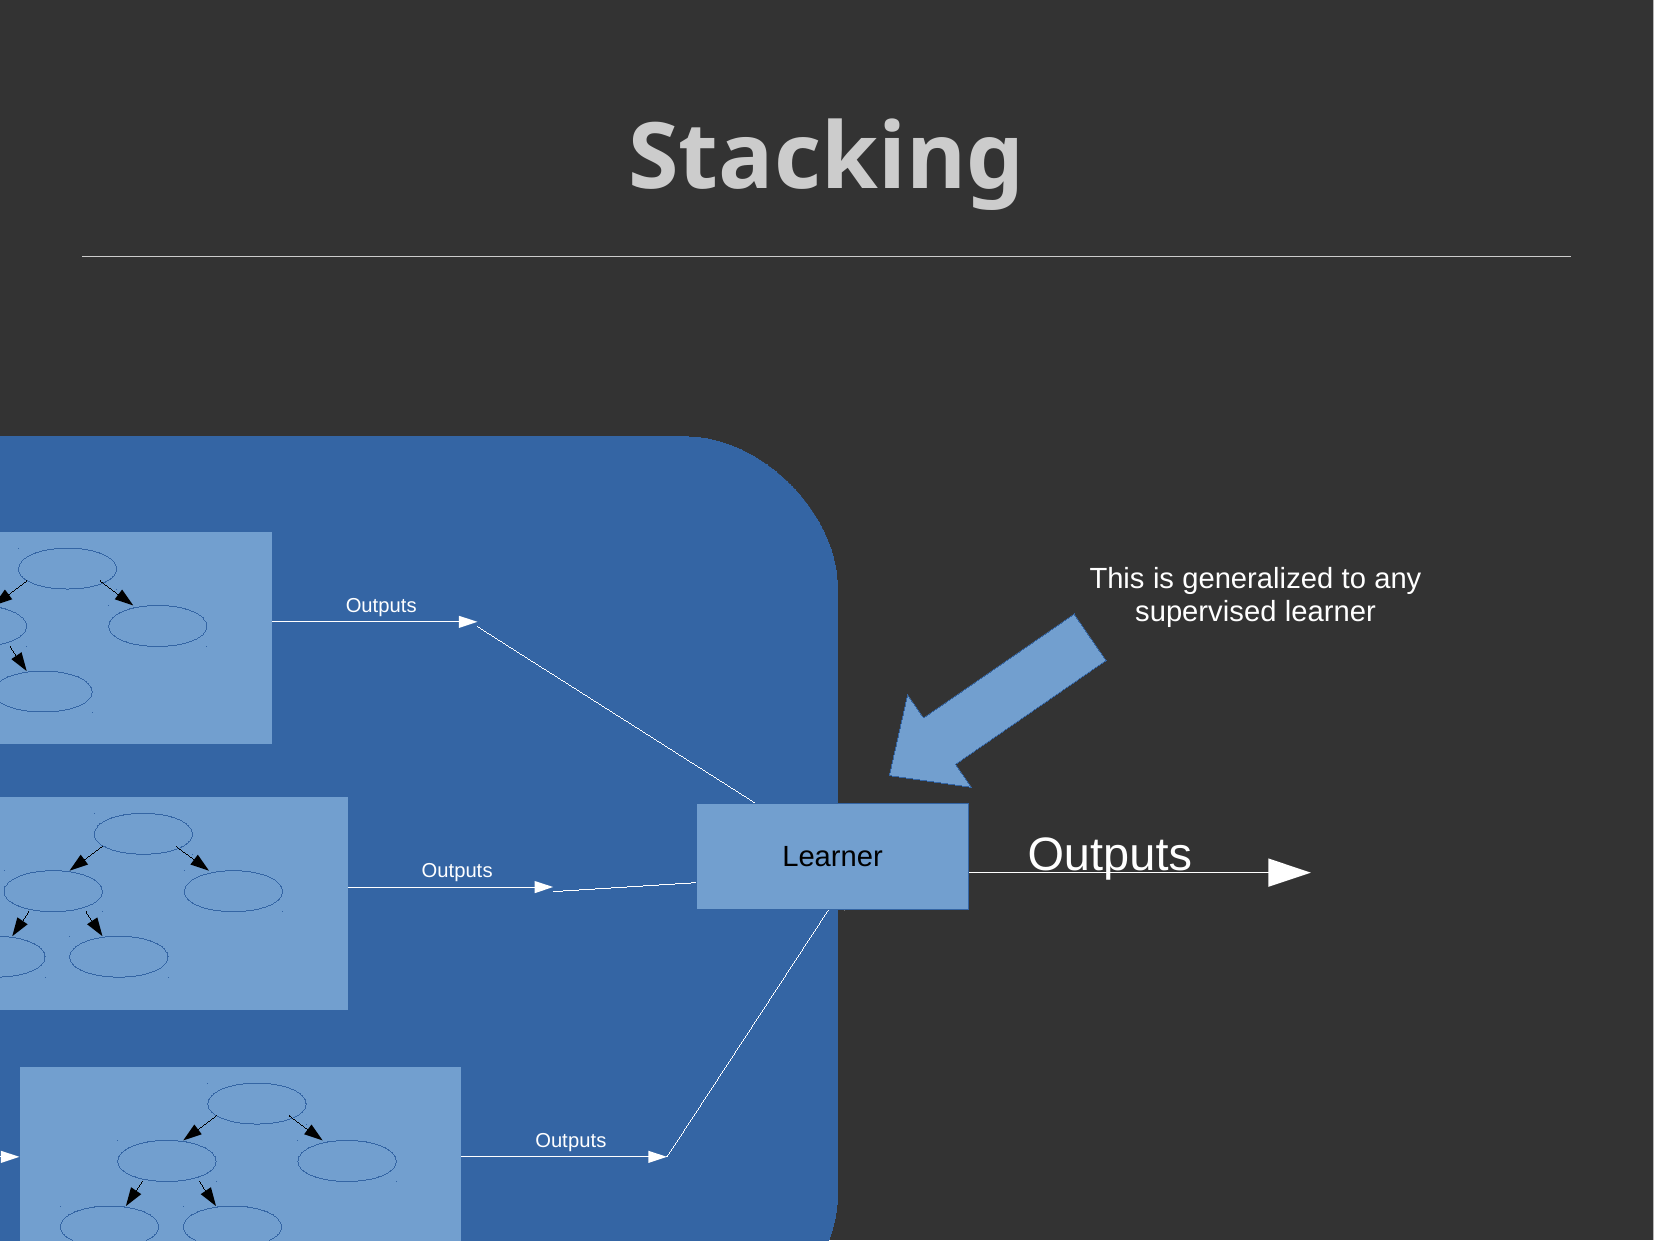

# Stacking
This is generalized to any
supervised learner
Outputs
Inputs
Learner
Outputs
Inputs
Outputs
Inputs
Outputs
Inputs